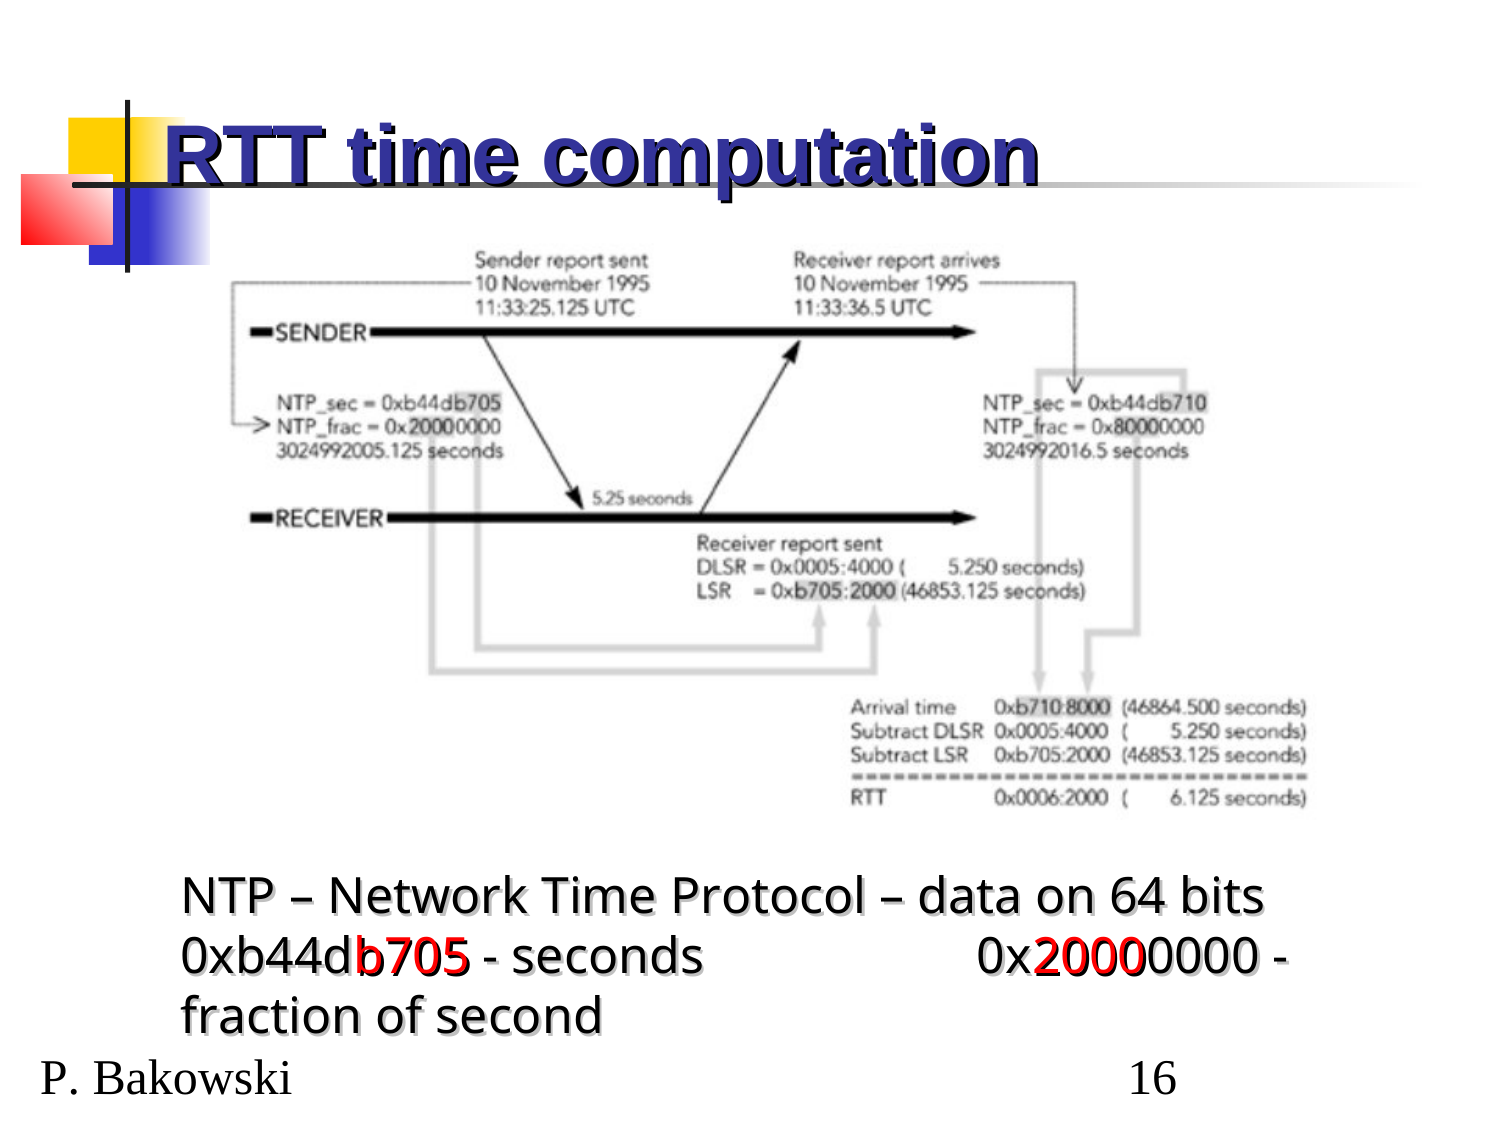

# RTT time computation
NTP – Network Time Protocol – data on 64 bits 0xb44db705 - seconds 0x20000000 - fraction of second
P.Bakowski
16